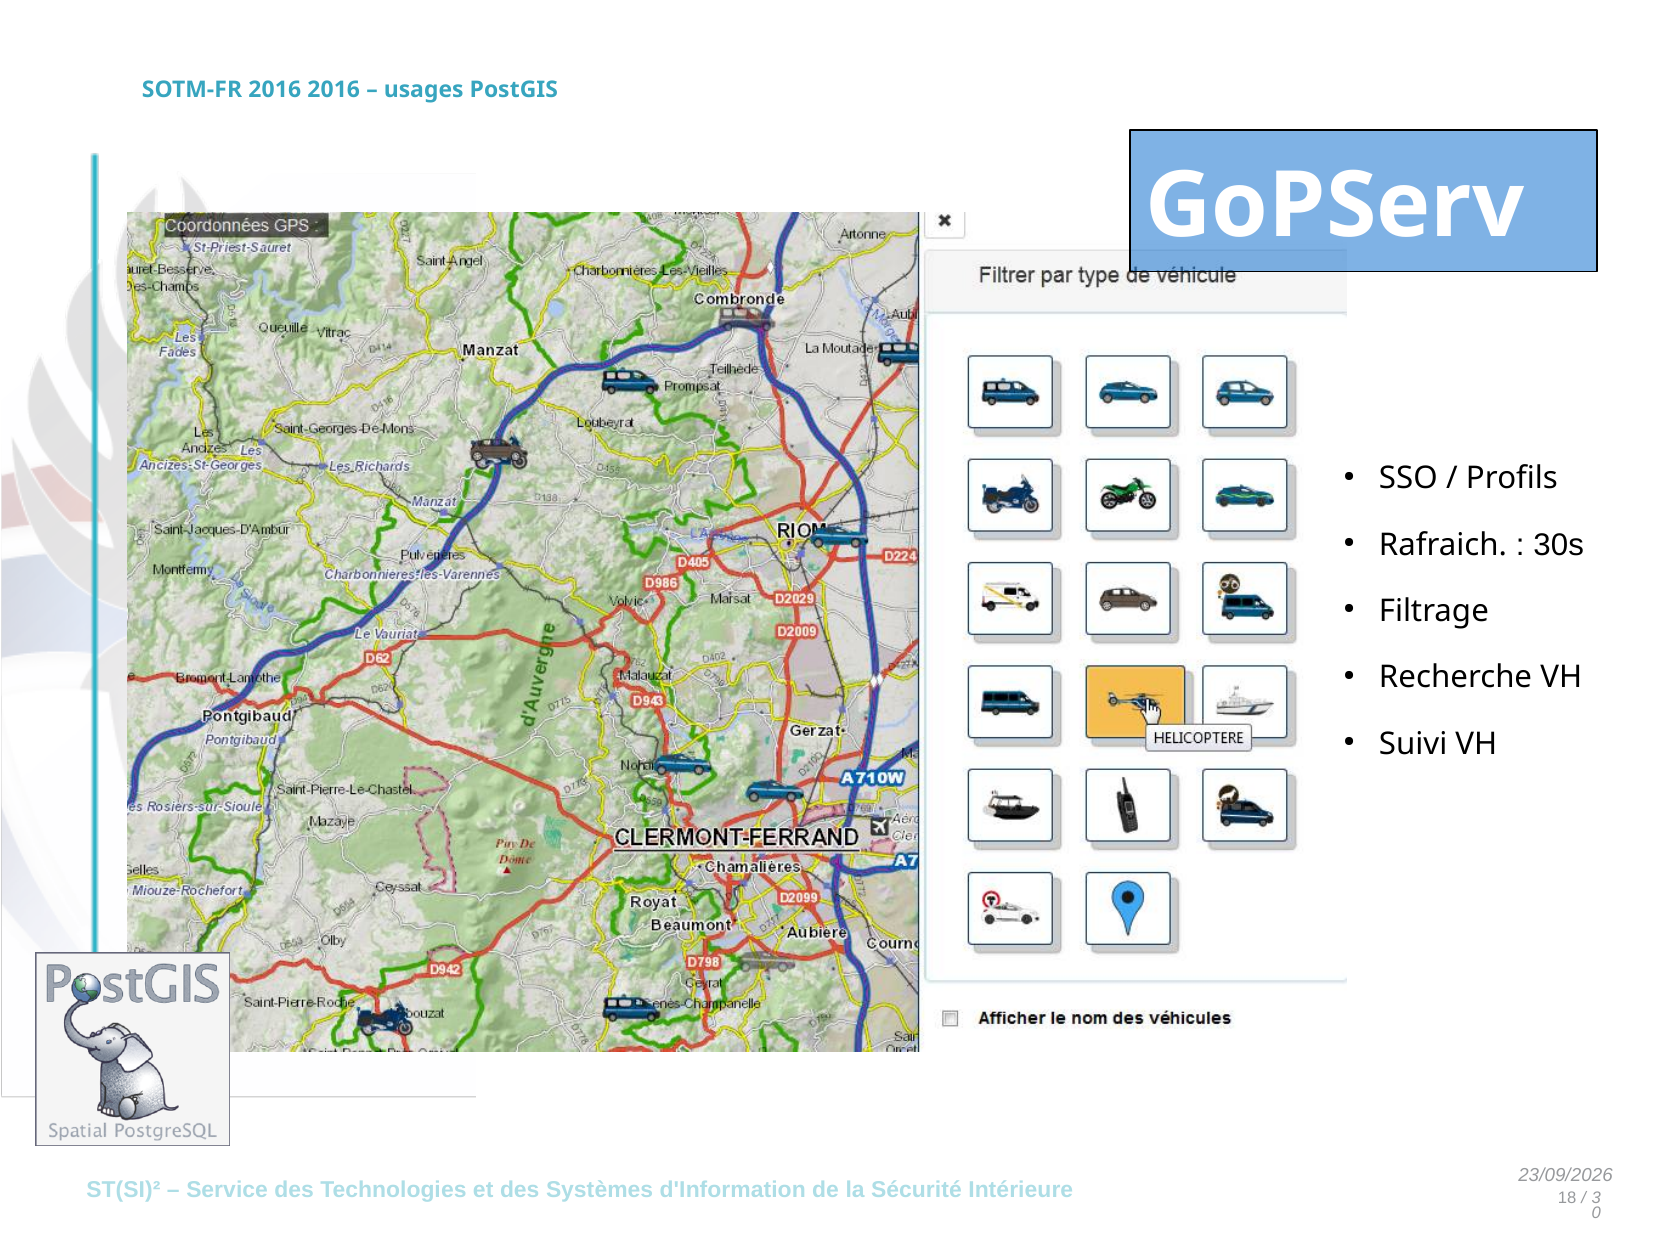

# SOTM-FR 2016 2016 – usages PostGIS
GoPServ
SSO / Profils
Rafraich. : 30s
Filtrage
Recherche VH
Suivi VH